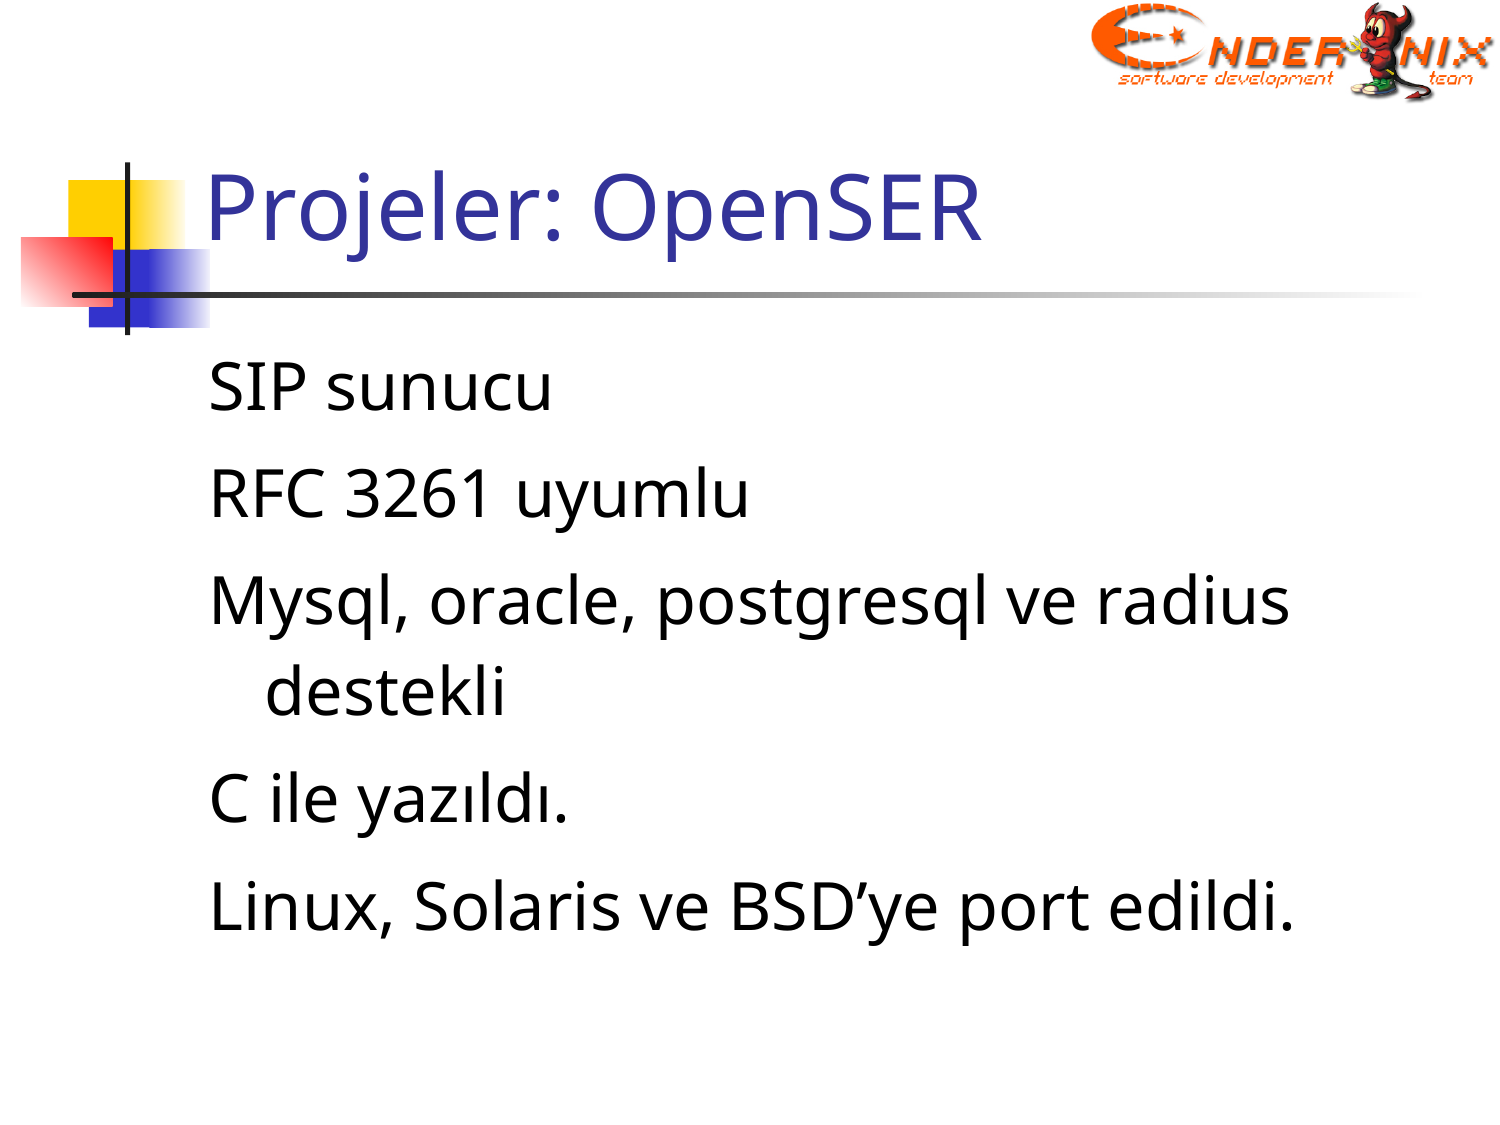

# Projeler: OpenSER
SIP sunucu
RFC 3261 uyumlu
Mysql, oracle, postgresql ve radius destekli
C ile yazıldı.
Linux, Solaris ve BSD’ye port edildi.